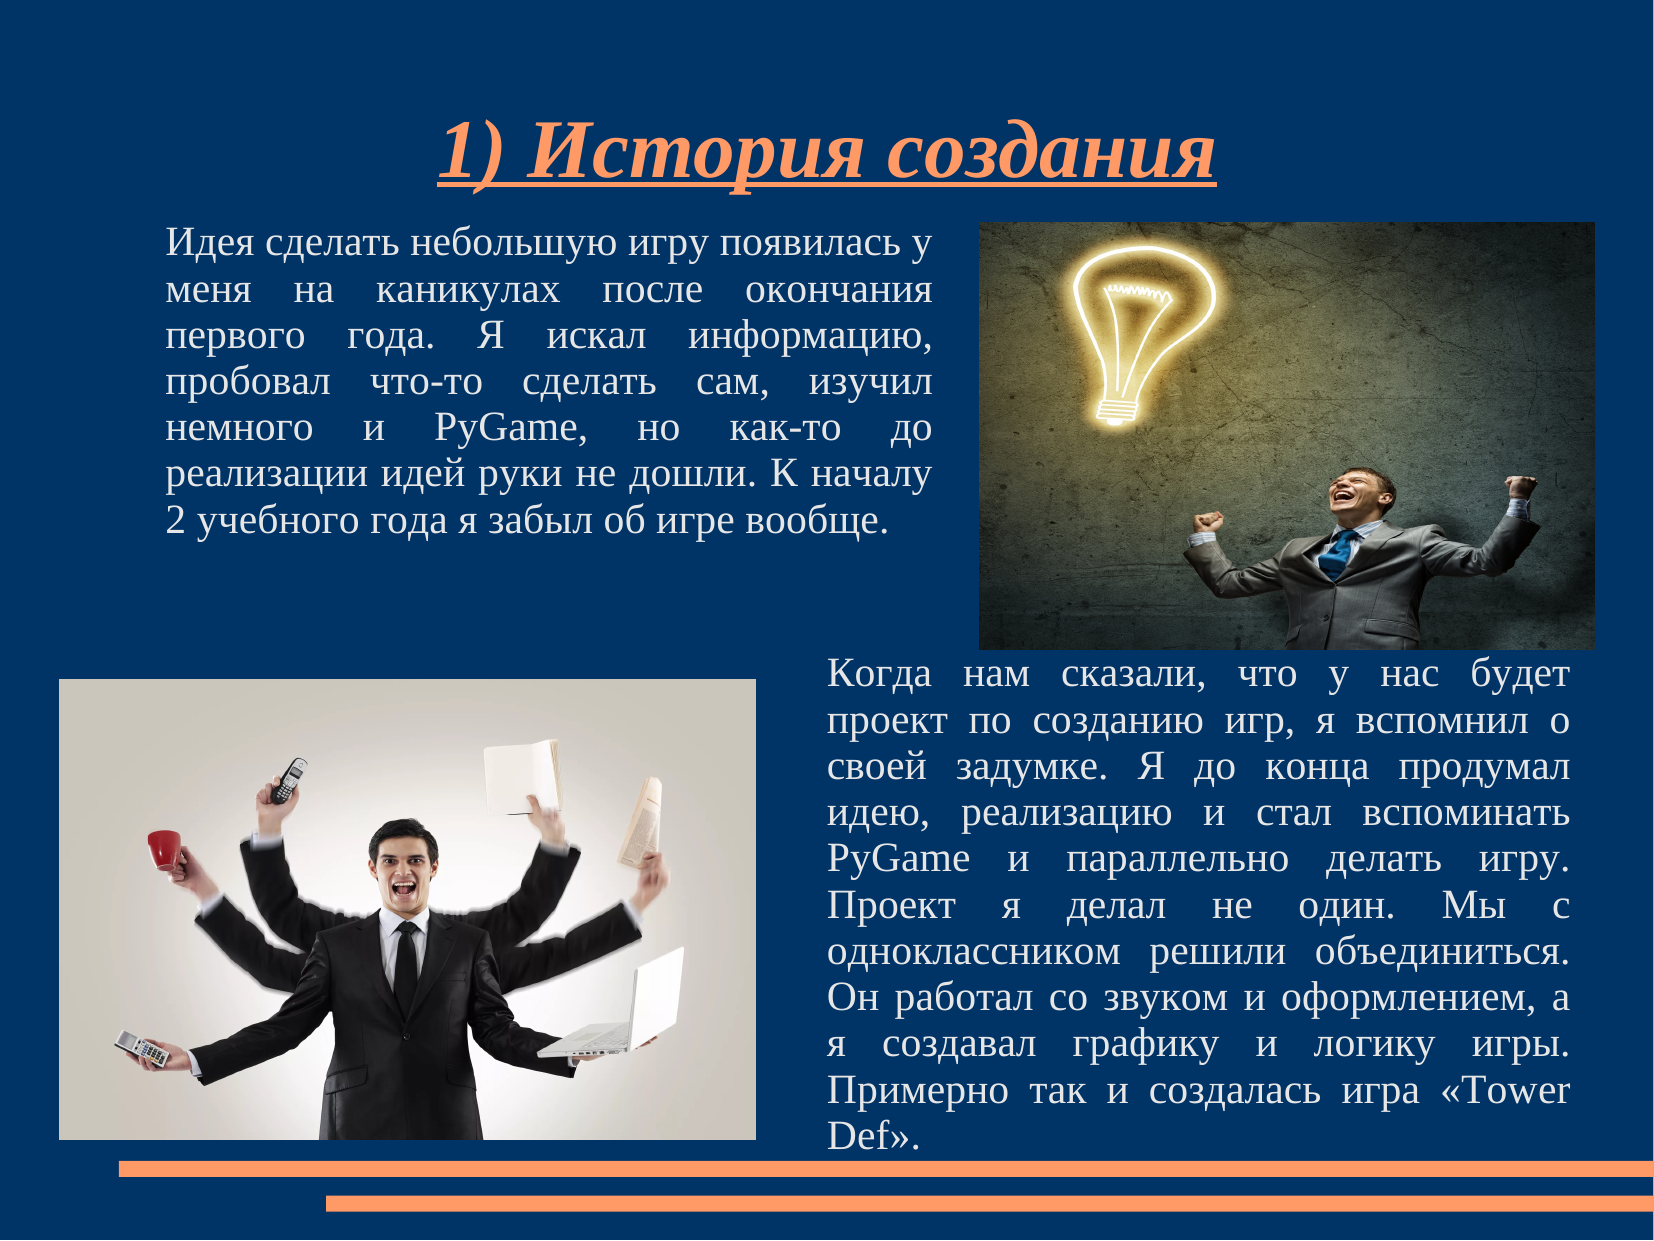

# 1) История создания
Идея сделать небольшую игру появилась у меня на каникулах после окончания первого года. Я искал информацию, пробовал что-то сделать сам, изучил немного и PyGame, но как-то до реализации идей руки не дошли. К началу 2 учебного года я забыл об игре вообще.
Когда нам сказали, что у нас будет проект по созданию игр, я вспомнил о своей задумке. Я до конца продумал идею, реализацию и стал вспоминать PyGame и параллельно делать игру. Проект я делал не один. Мы с одноклассником решили объединиться. Он работал со звуком и оформлением, а я создавал графику и логику игры. Примерно так и создалась игра «Tower Def».